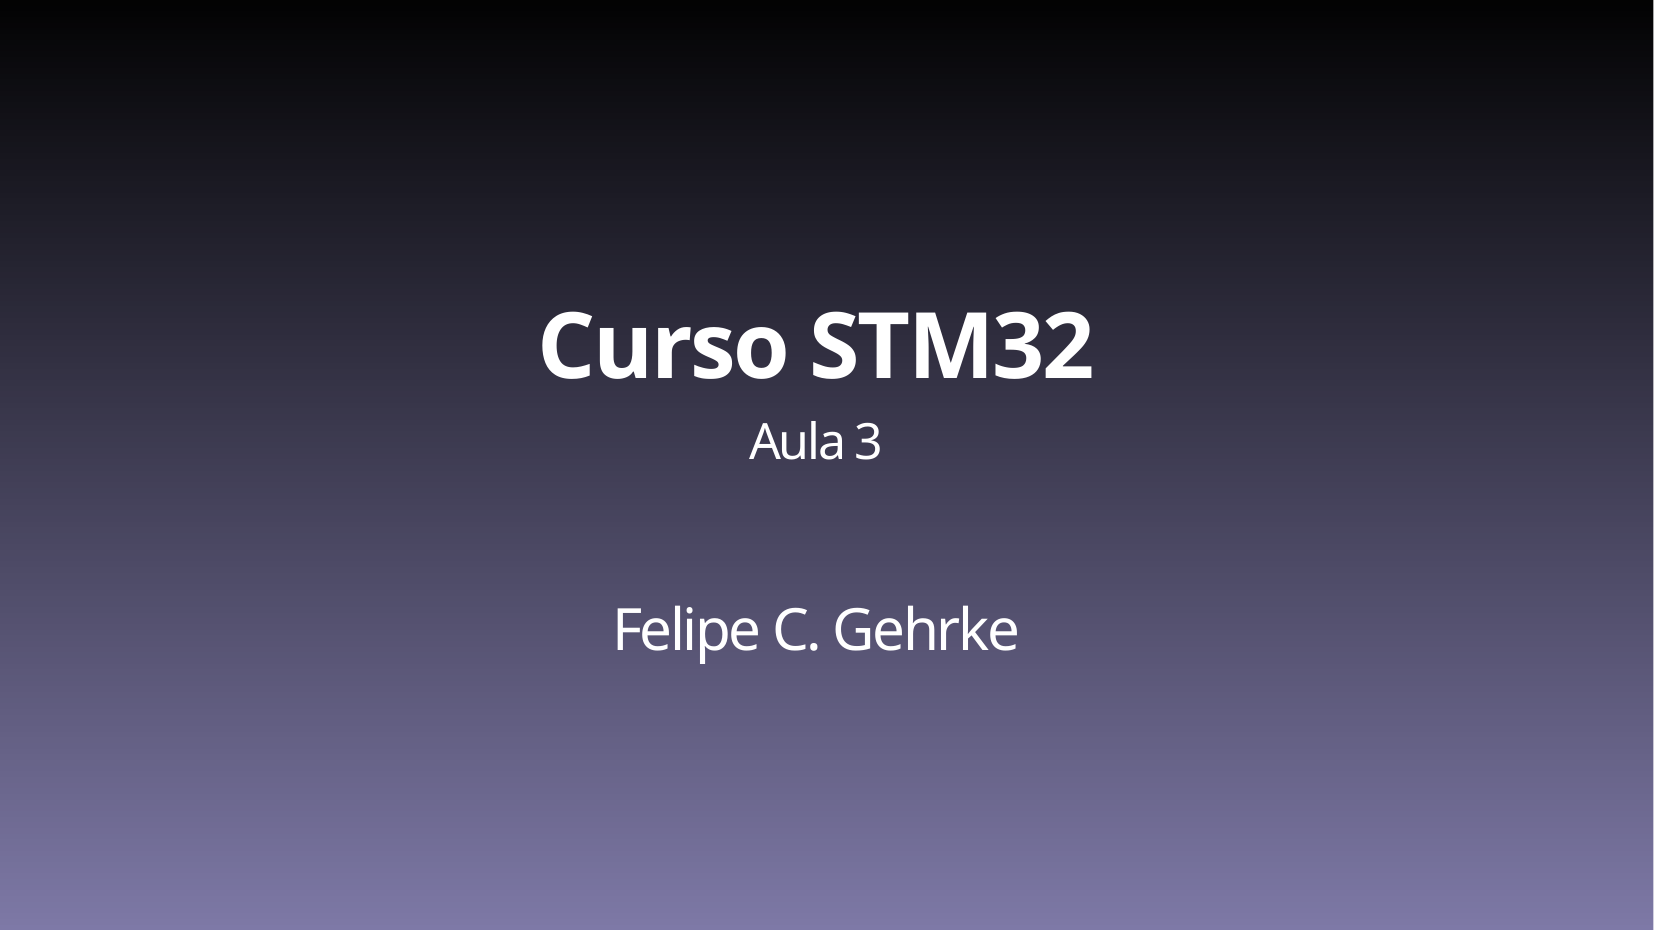

# Curso STM32 Aula 3
Felipe C. Gehrke